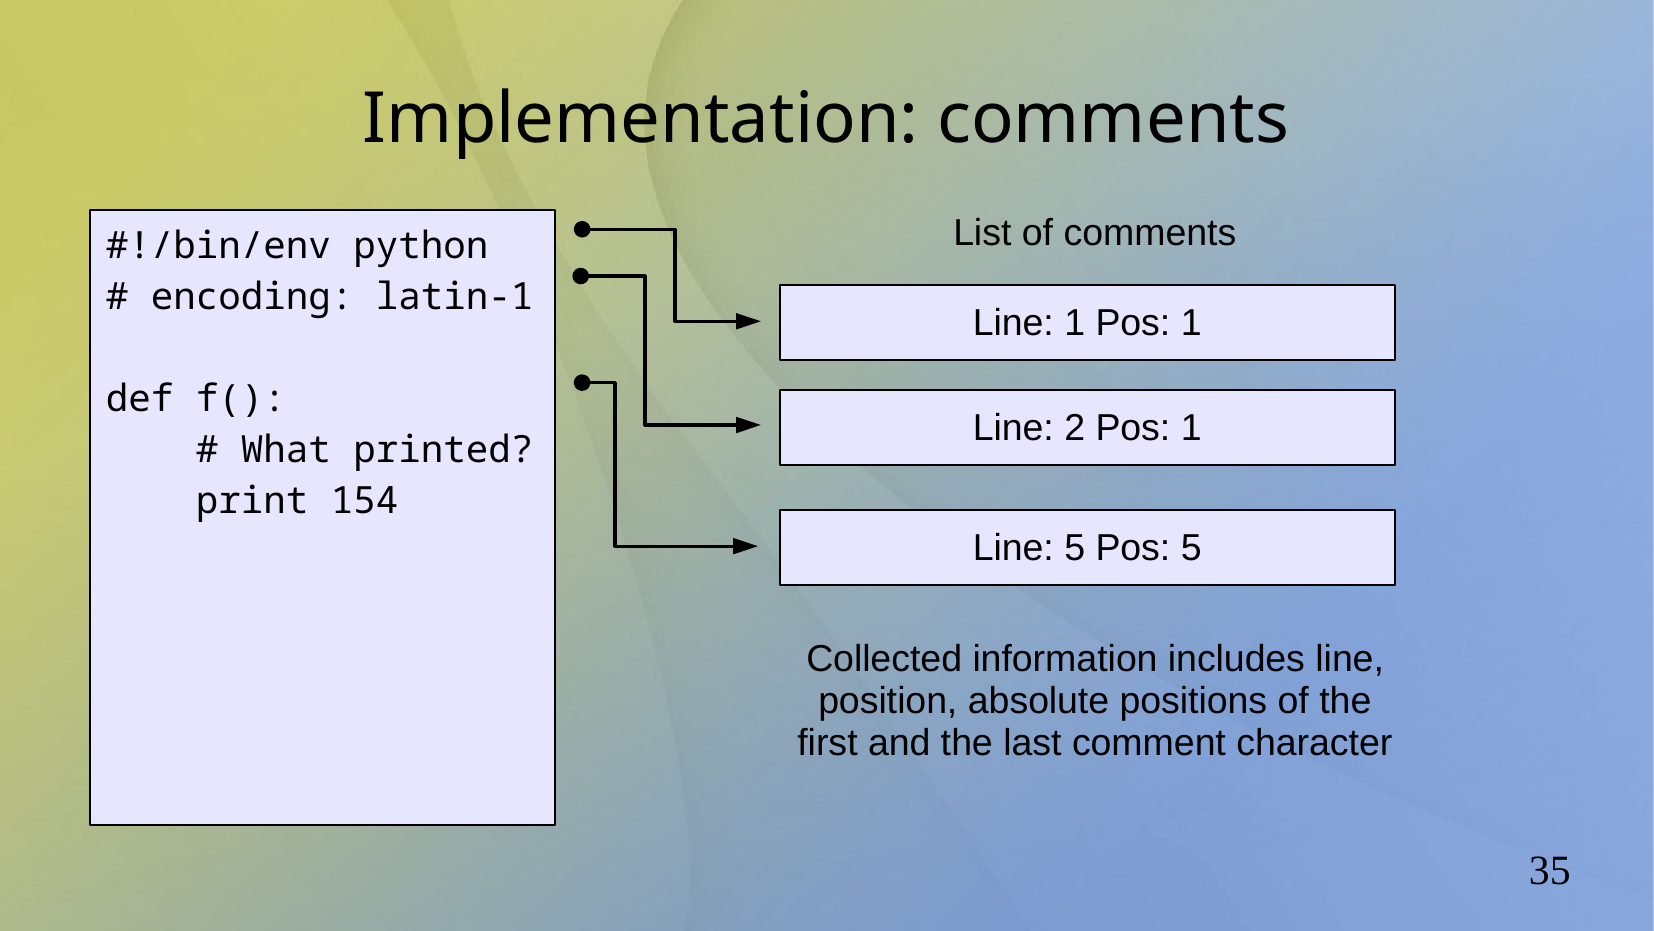

# Implementation: comments
List of comments
#!/bin/env python
# encoding: latin-1
def f():
 # What printed?
 print 154
Line: 1 Pos: 1
Line: 2 Pos: 1
Line: 5 Pos: 5
Collected information includes line, position, absolute positions of the first and the last comment character
35